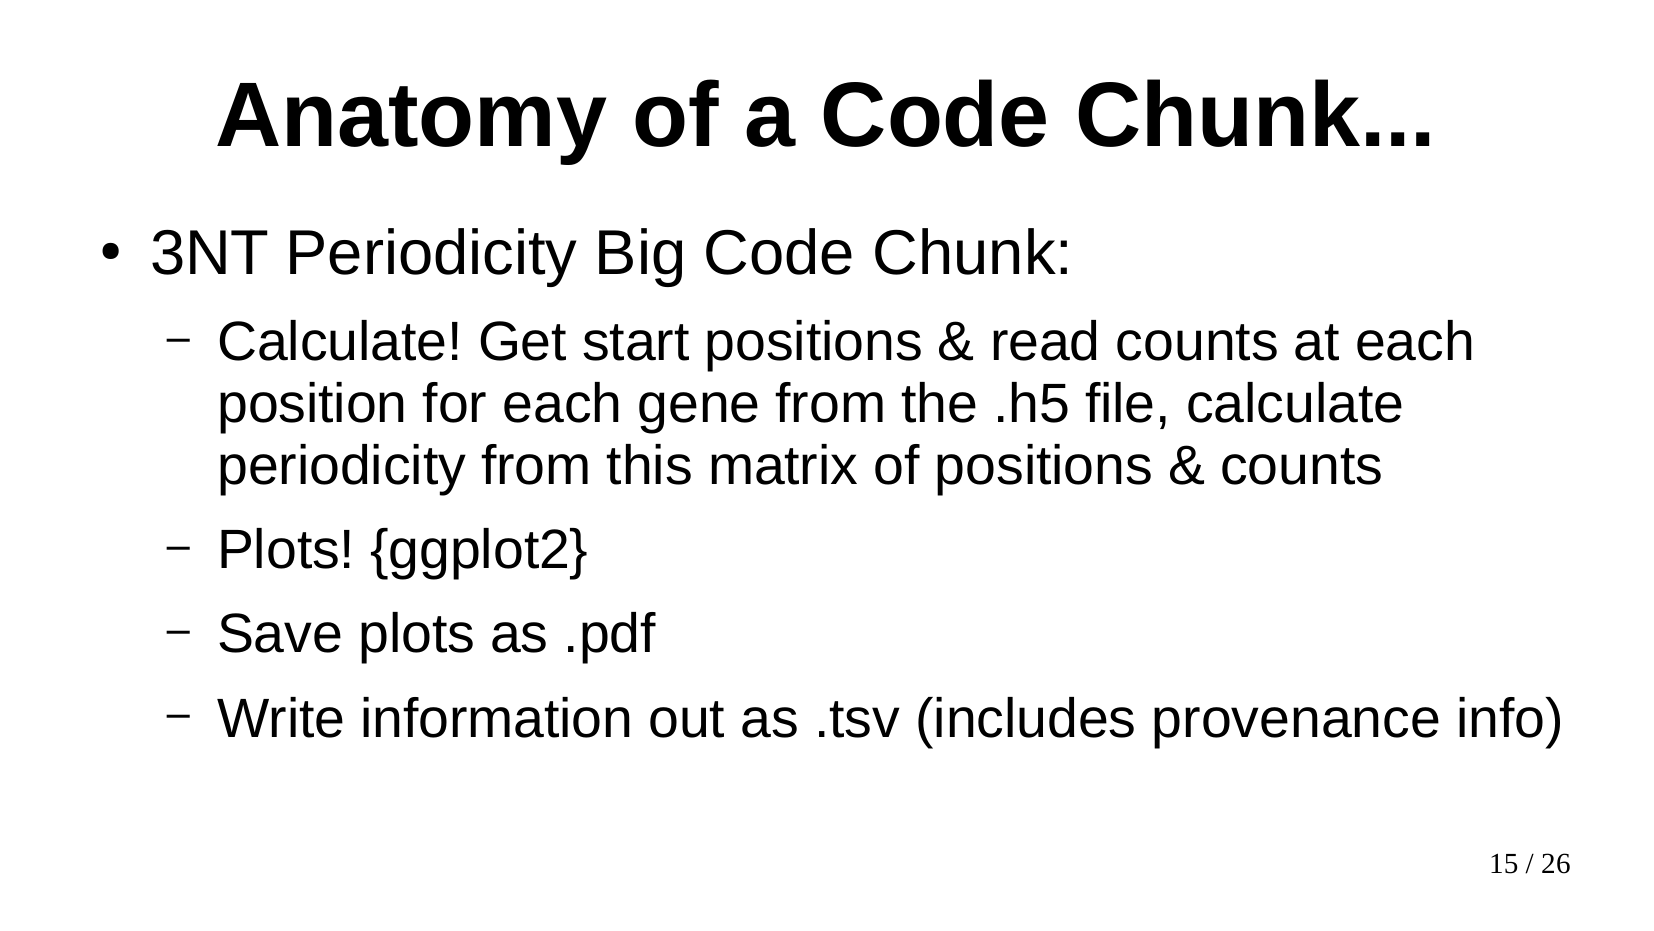

# Anatomy of a Code Chunk...
3NT Periodicity Big Code Chunk:
Calculate! Get start positions & read counts at each position for each gene from the .h5 file, calculate periodicity from this matrix of positions & counts
Plots! {ggplot2}
Save plots as .pdf
Write information out as .tsv (includes provenance info)
15